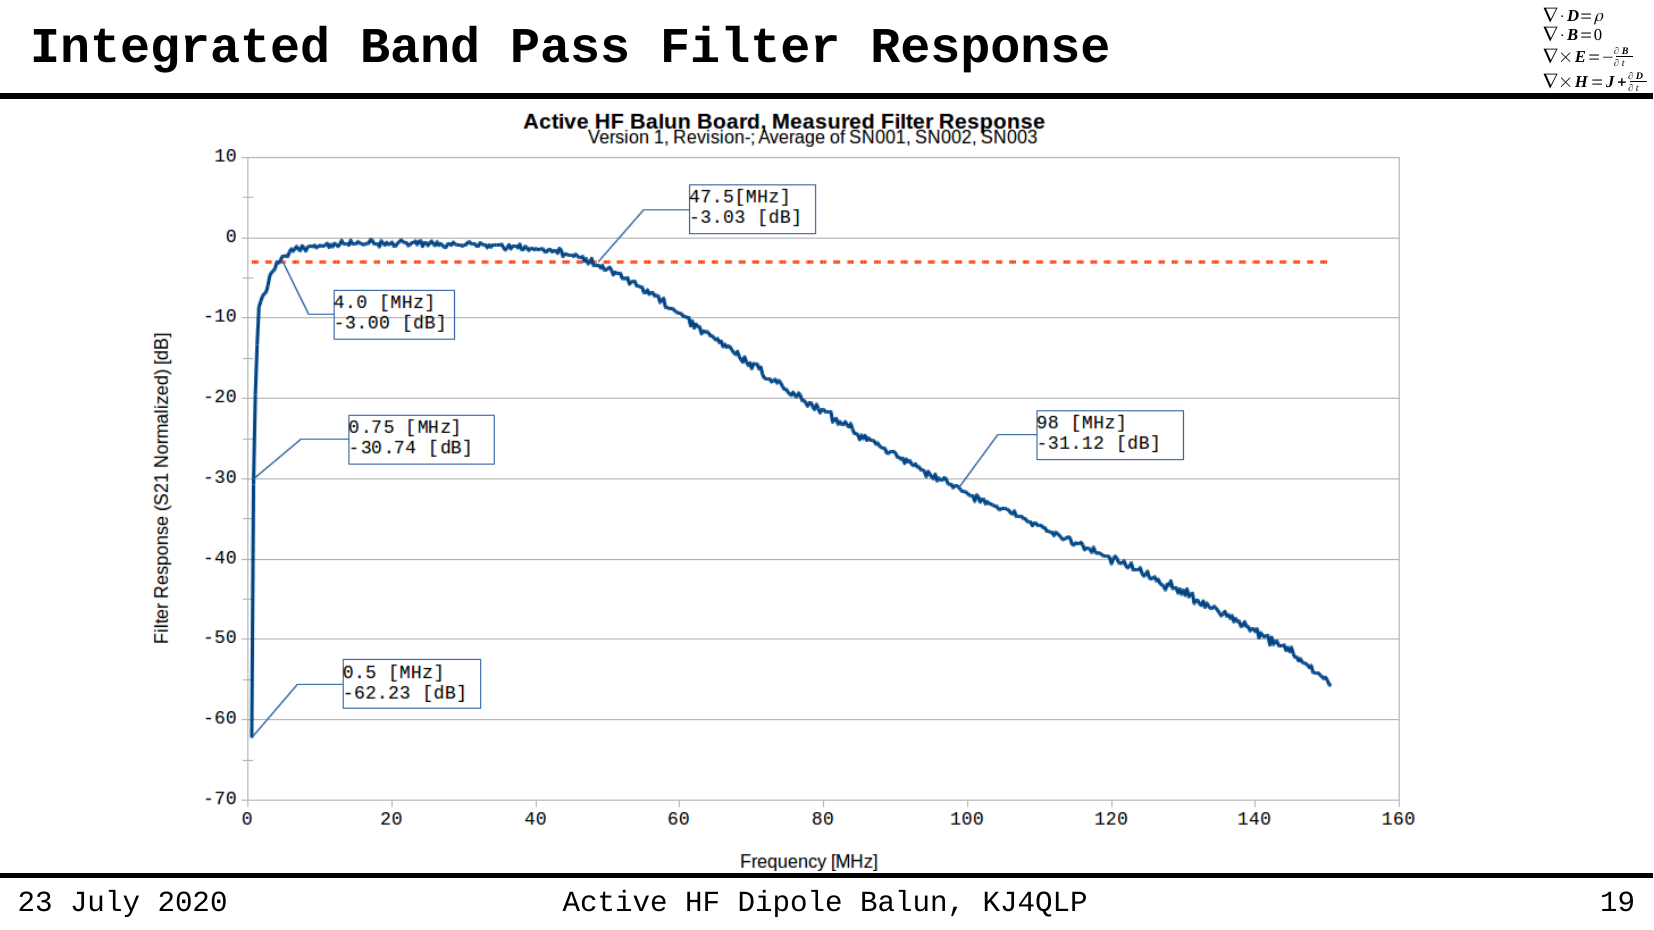

# Integrated Band Pass Filter Response
23 July 2020
Active HF Dipole Balun, KJ4QLP
19